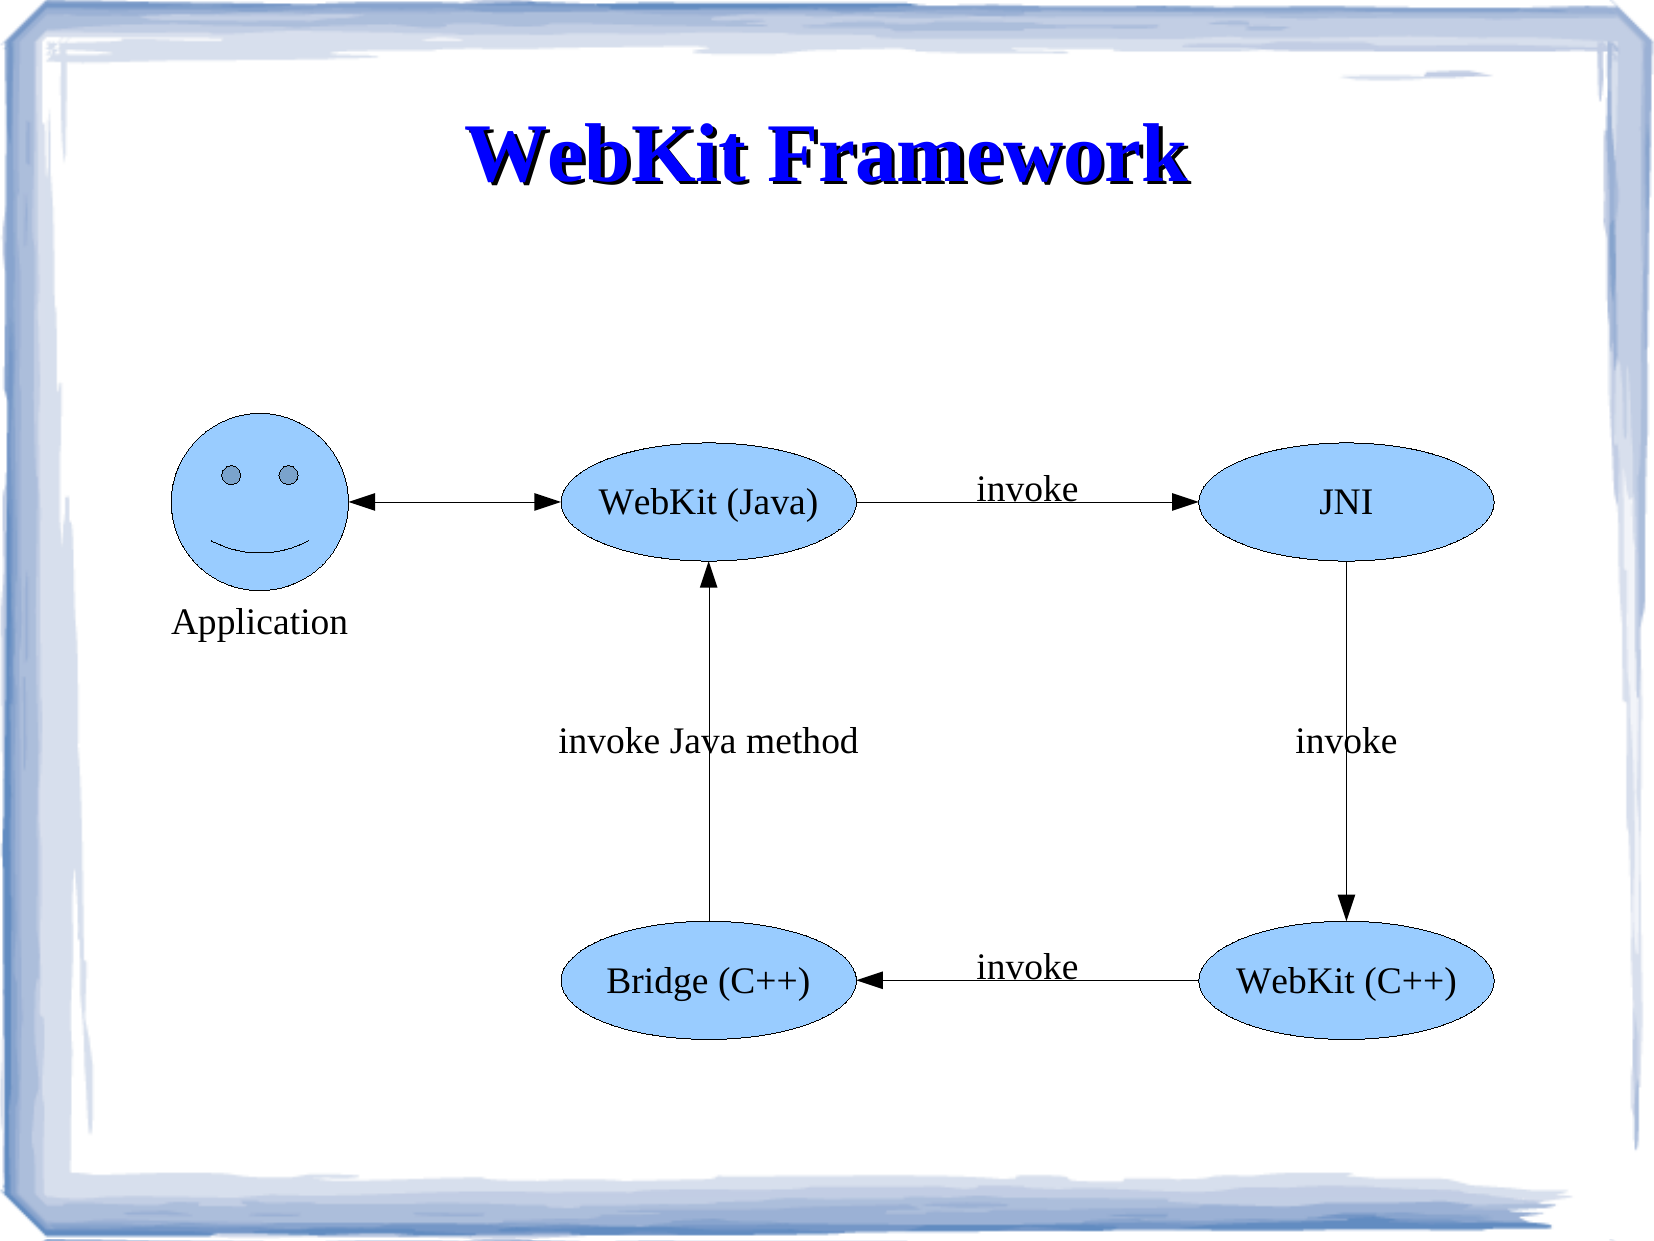

# WebKit Framework
WebKit (Java)
JNI
Application
Bridge (C++)
WebKit (C++)